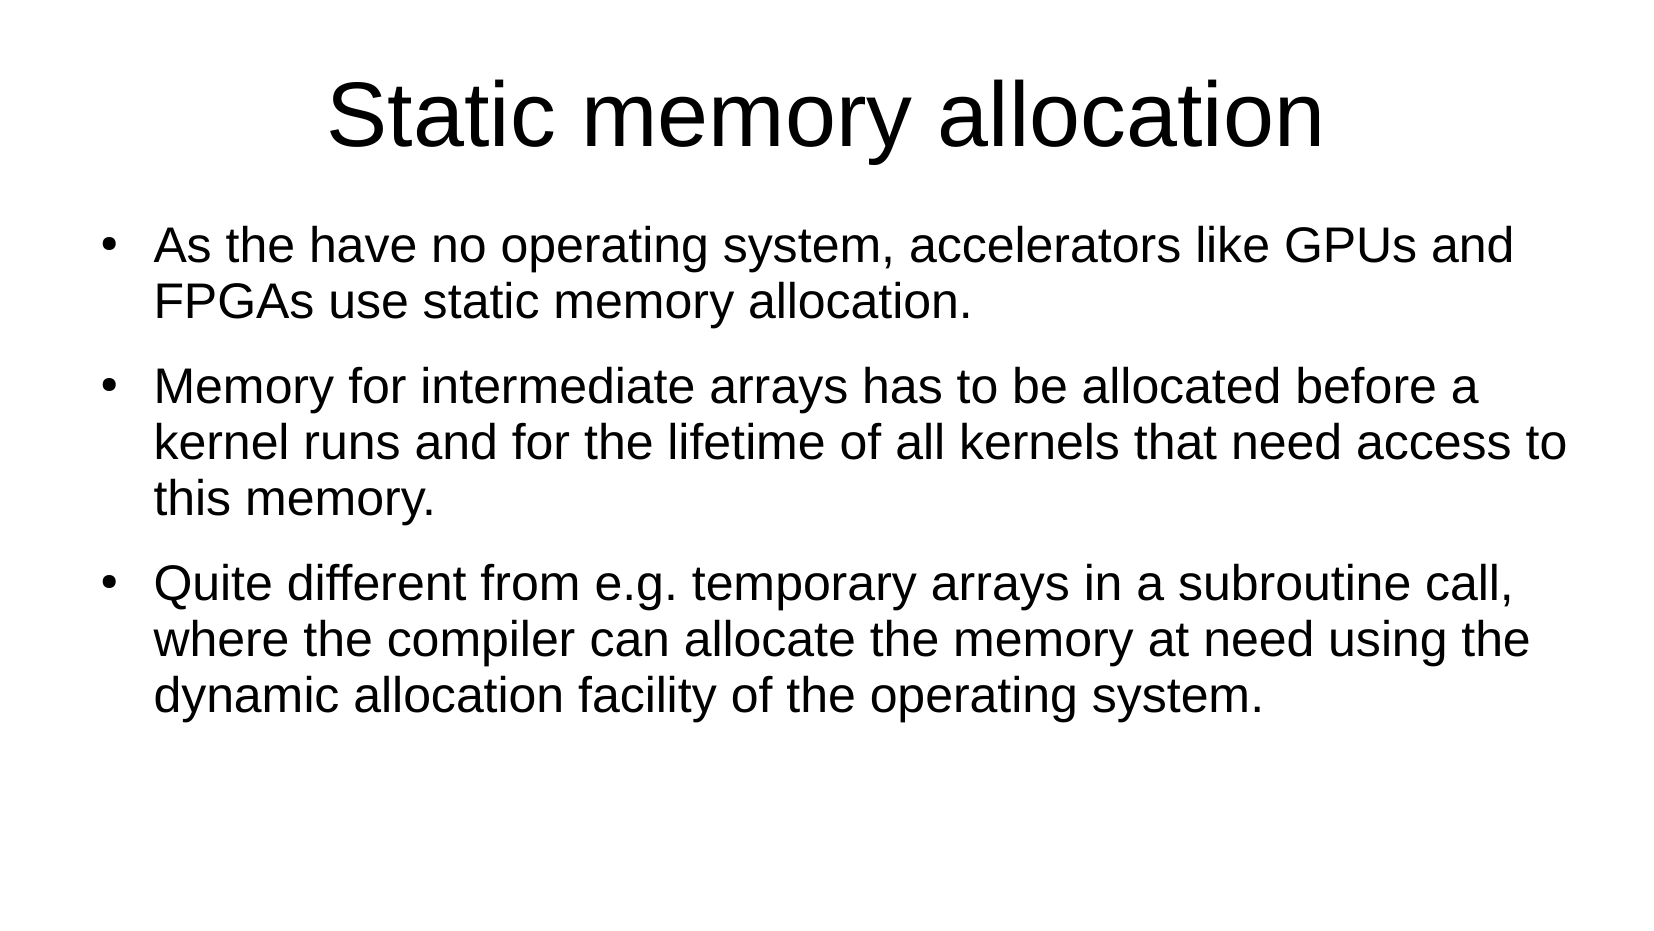

# Static memory allocation
As the have no operating system, accelerators like GPUs and FPGAs use static memory allocation.
Memory for intermediate arrays has to be allocated before a kernel runs and for the lifetime of all kernels that need access to this memory.
Quite different from e.g. temporary arrays in a subroutine call, where the compiler can allocate the memory at need using the dynamic allocation facility of the operating system.